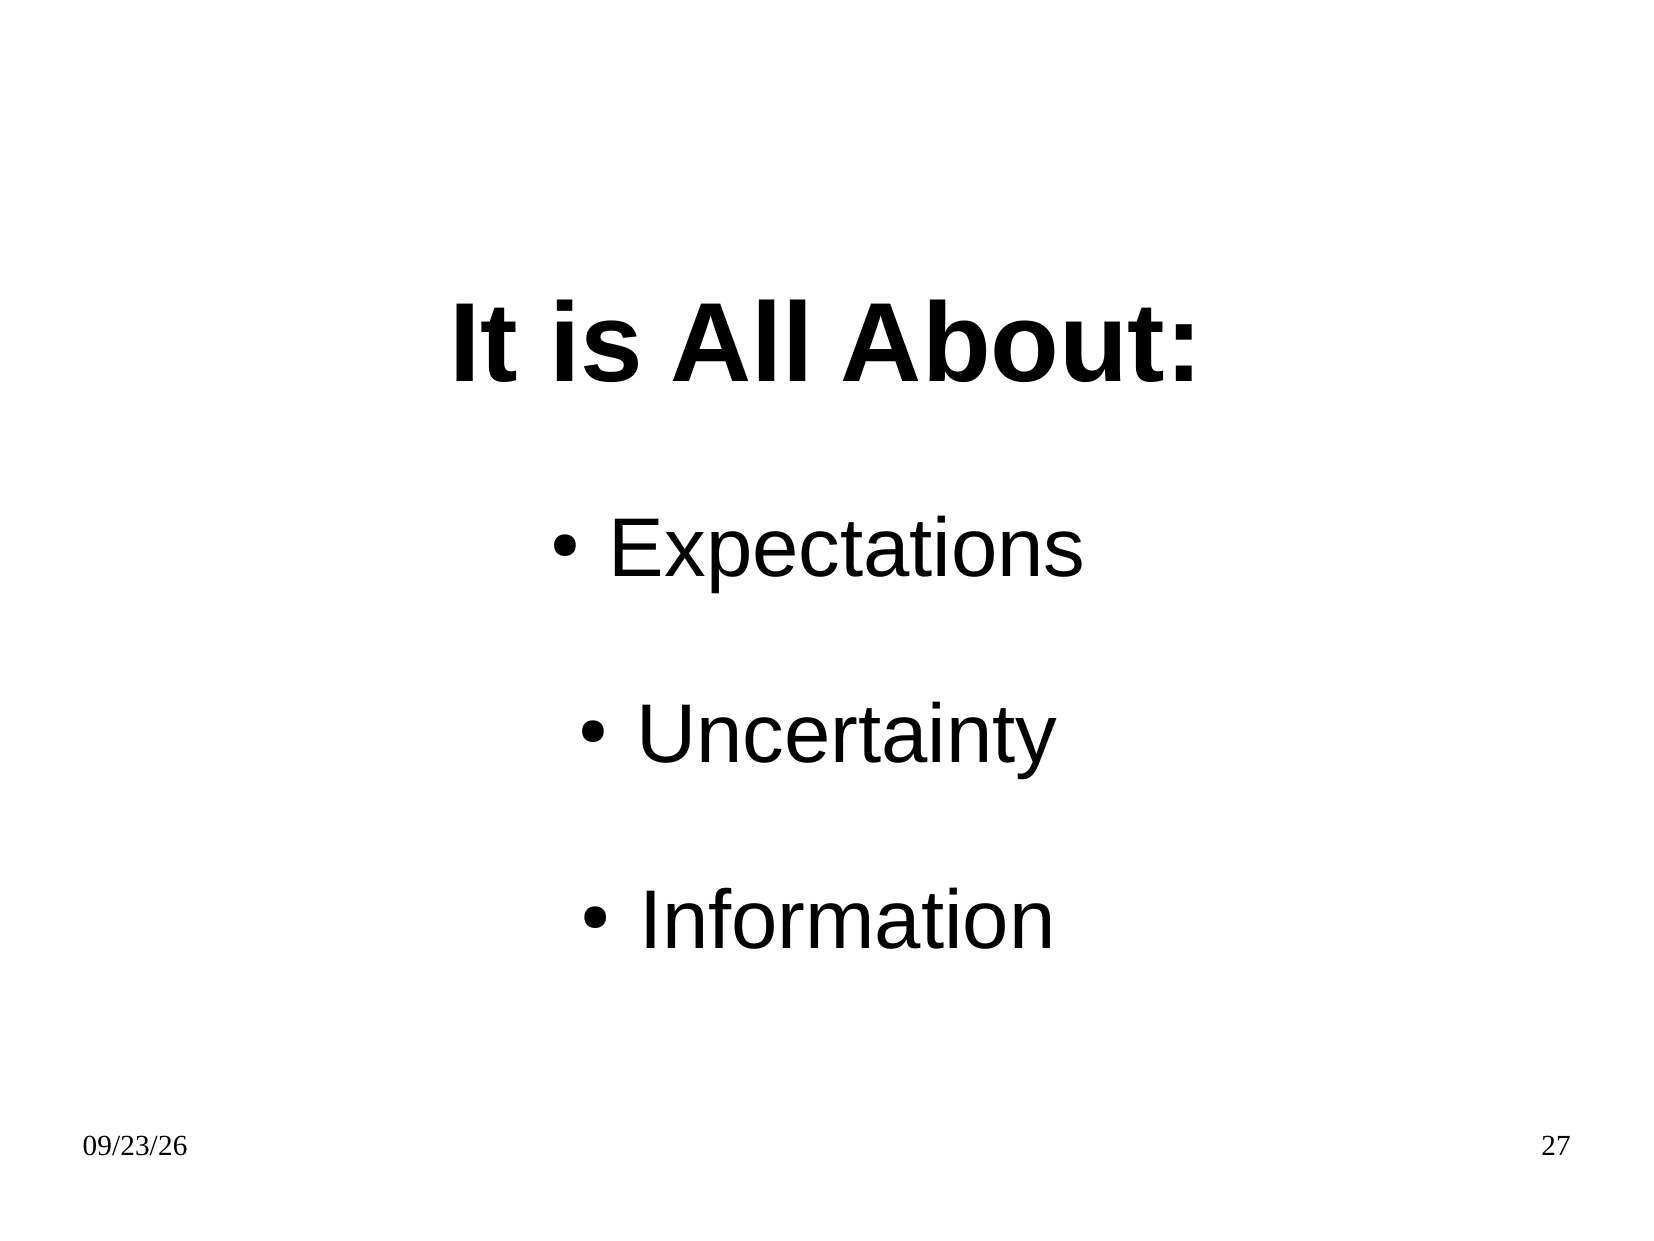

# It is All About:
 Expectations
 Uncertainty
 Information
27